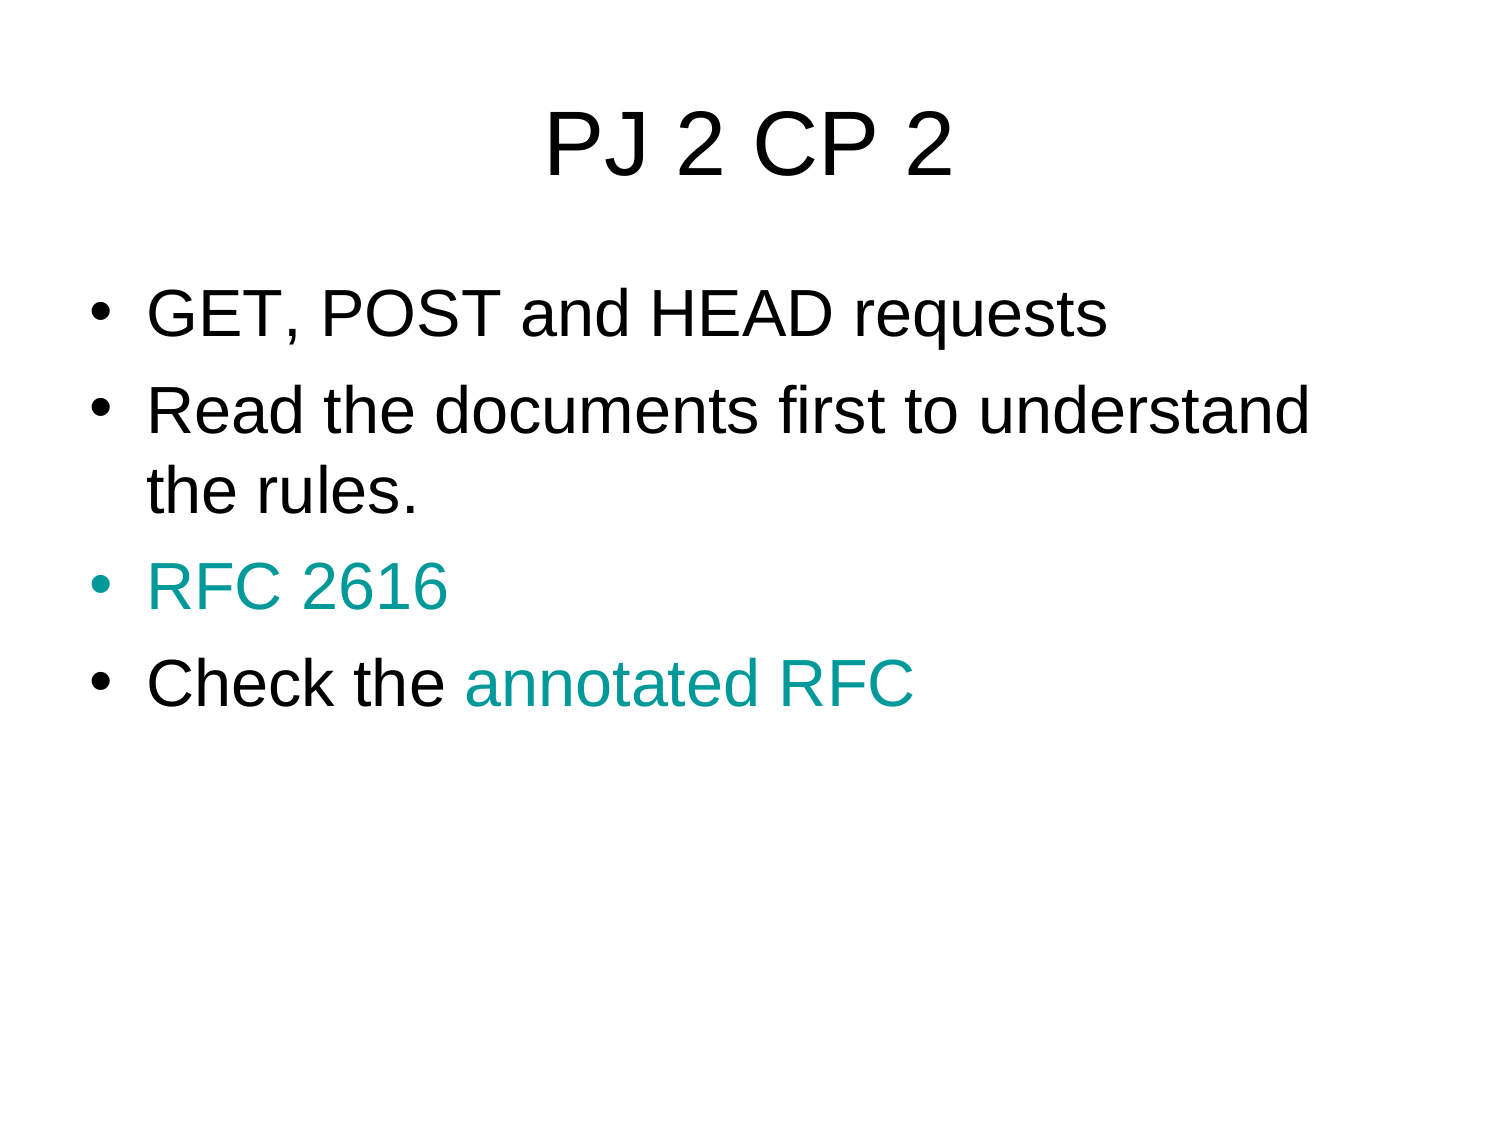

# PJ 2 CP 2
GET, POST and HEAD requests
Read the documents first to understand the rules.
RFC 2616
Check the annotated RFC